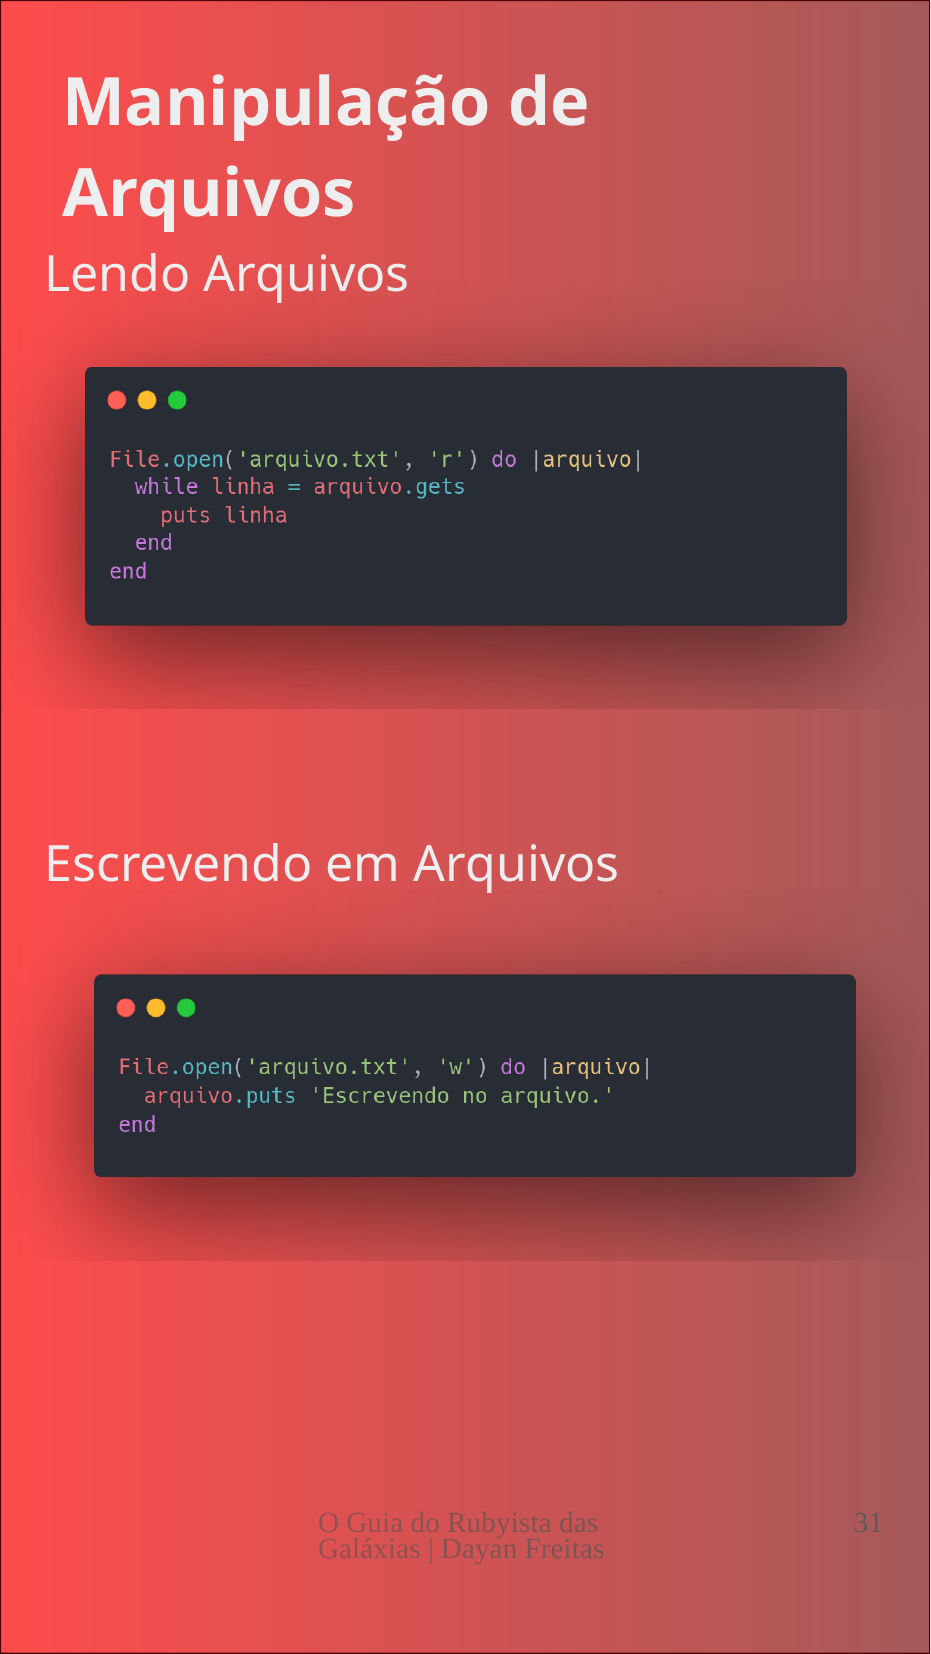

Manipulação de Arquivos
Lendo Arquivos
Escrevendo em Arquivos
O Guia do Rubyista das Galáxias | Dayan Freitas
31